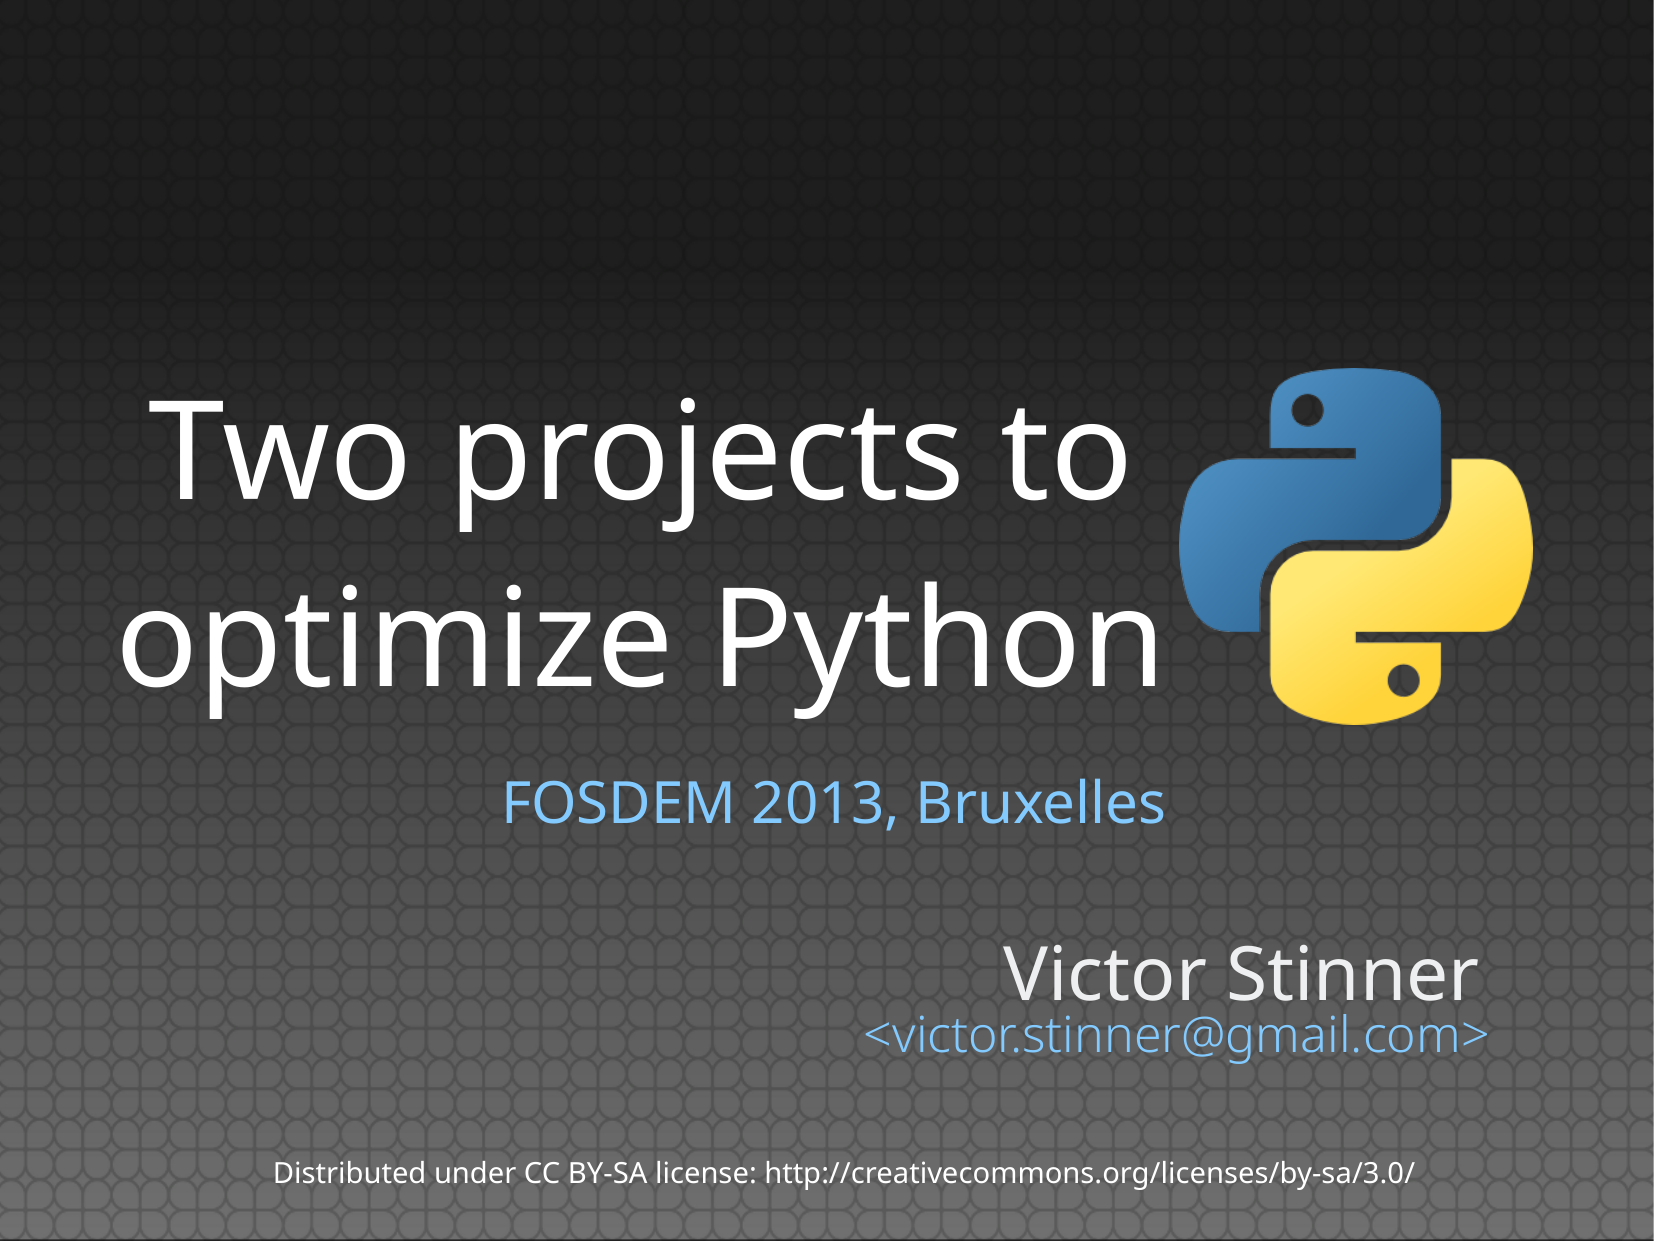

Two projects to
optimize Python
# FOSDEM 2013, Bruxelles
Victor Stinner
<victor.stinner@gmail.com>
Distributed under CC BY-SA license: http://creativecommons.org/licenses/by-sa/3.0/